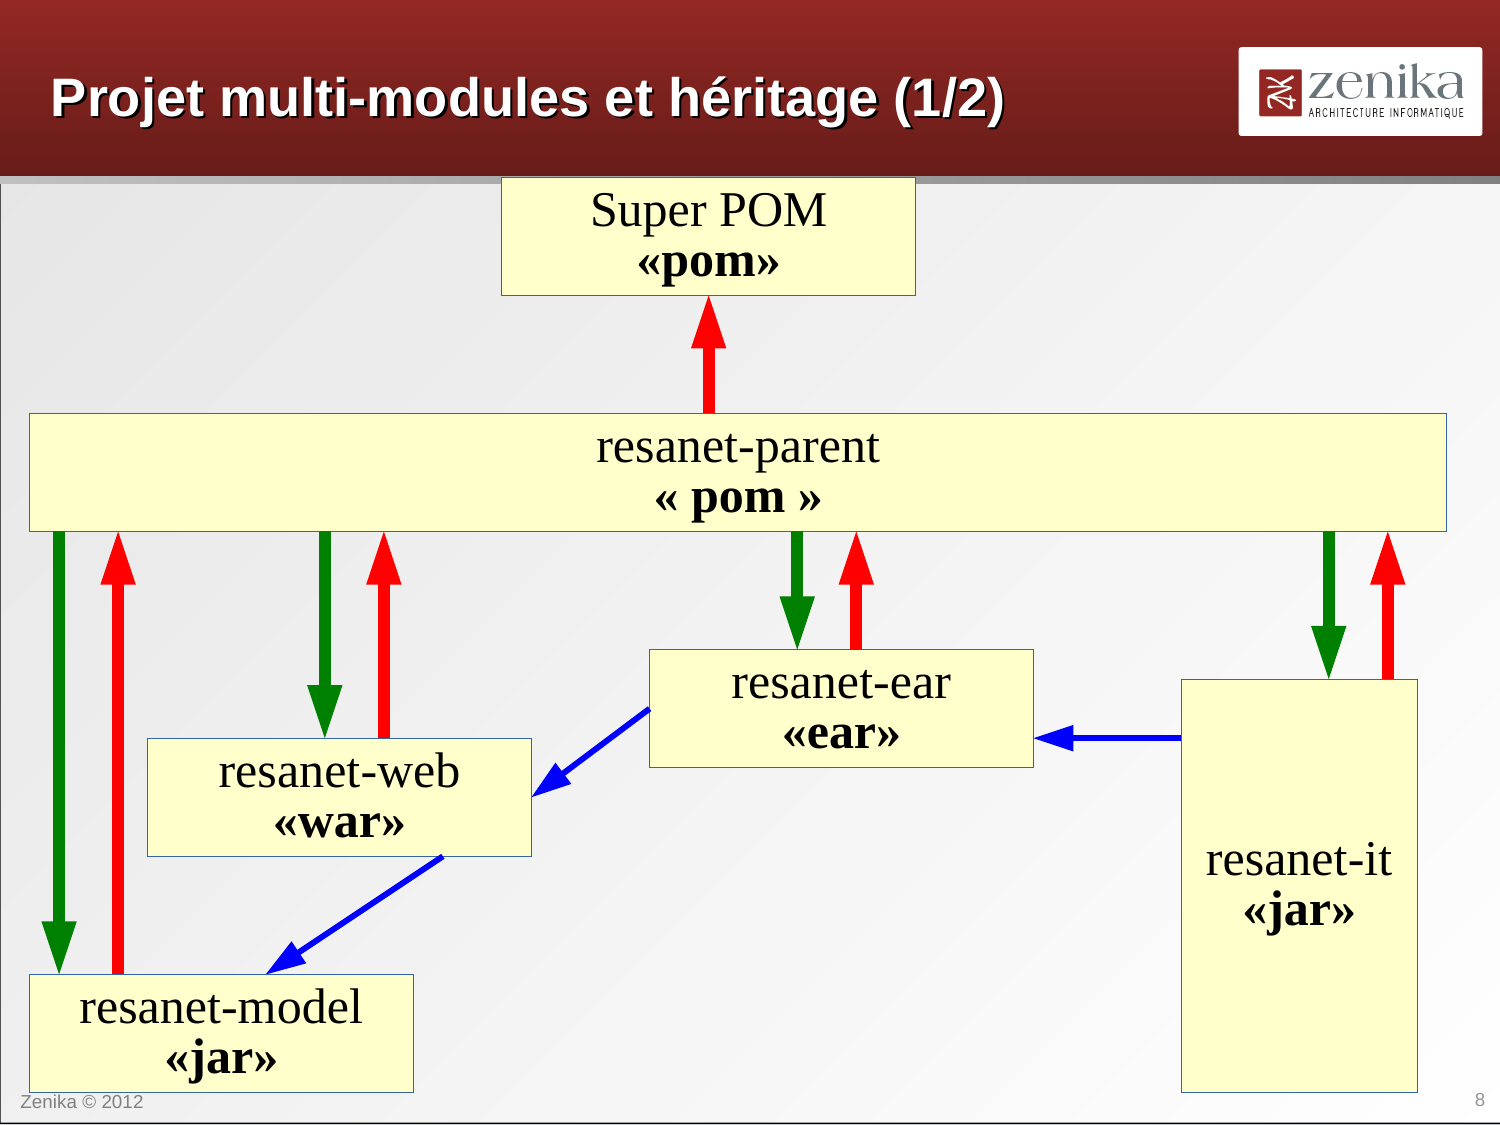

# Projet multi-modules et héritage (1/2)
Super POM
«pom»
resanet-parent
« pom »
resanet-ear
«ear»
resanet-it
«jar»
resanet-web
«war»
resanet-model
«jar»